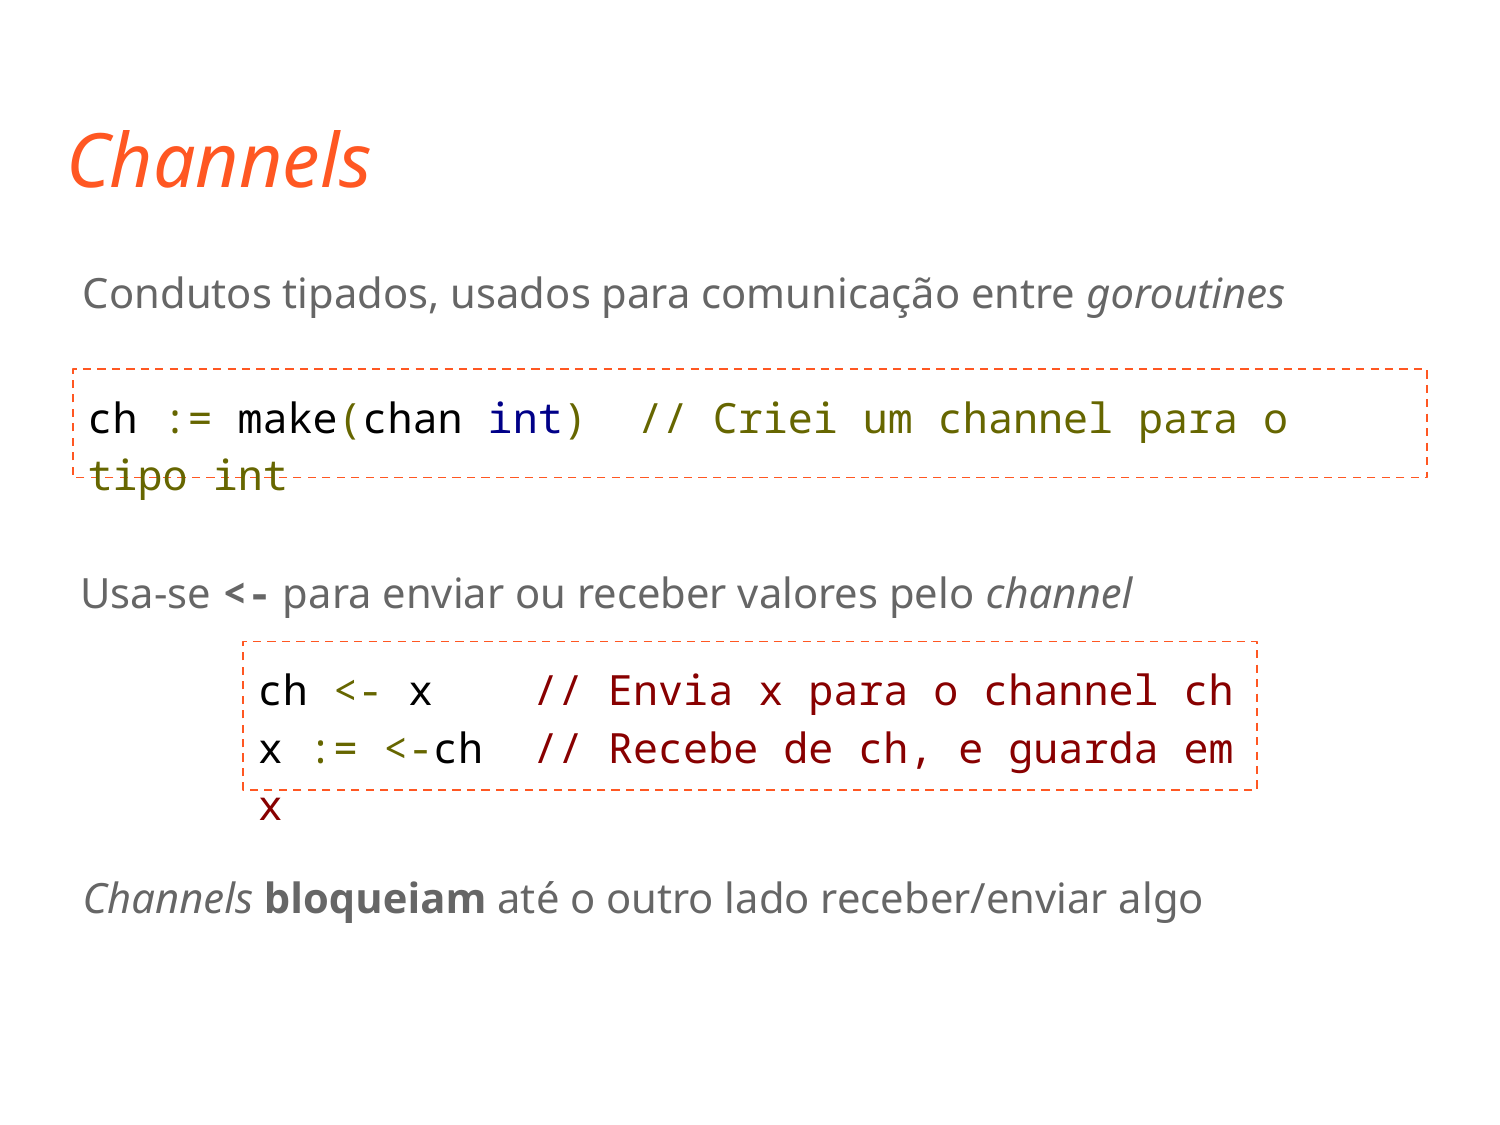

# Channels
Condutos tipados, usados para comunicação entre goroutines
ch := make(chan int) // Criei um channel para o tipo int
Usa-se <- para enviar ou receber valores pelo channel
ch <- x // Envia x para o channel ch
x := <-ch // Recebe de ch, e guarda em x
Channels bloqueiam até o outro lado receber/enviar algo